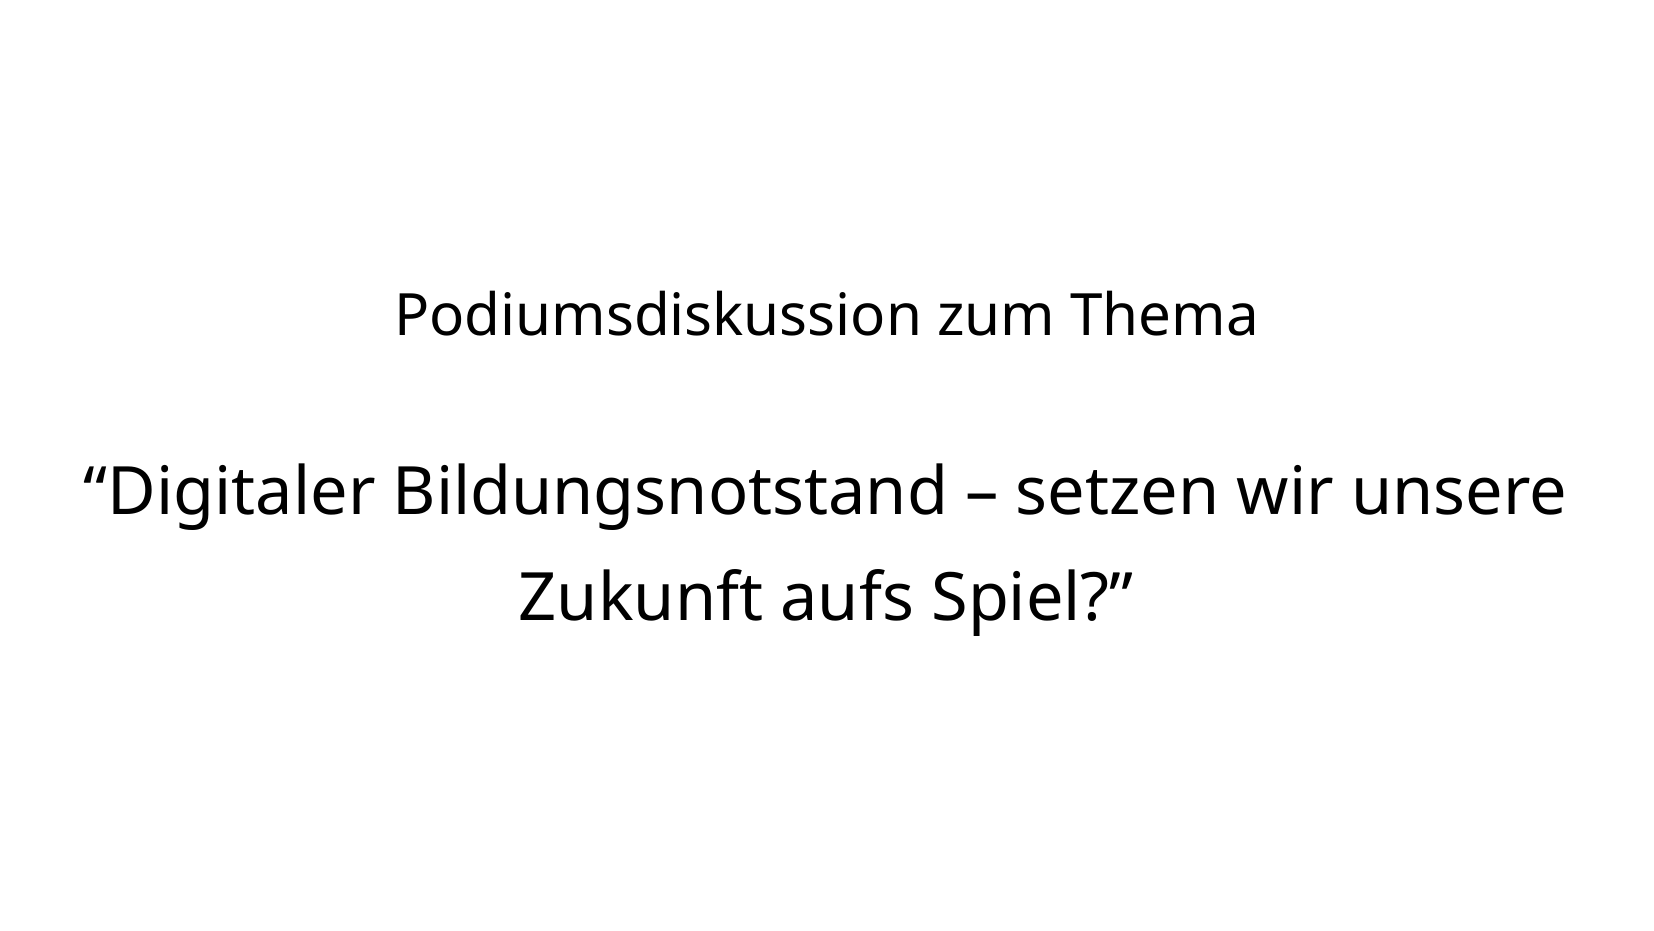

# Podiumsdiskussion zum Thema
“Digitaler Bildungsnotstand – setzen wir unsere
Zukunft aufs Spiel?”